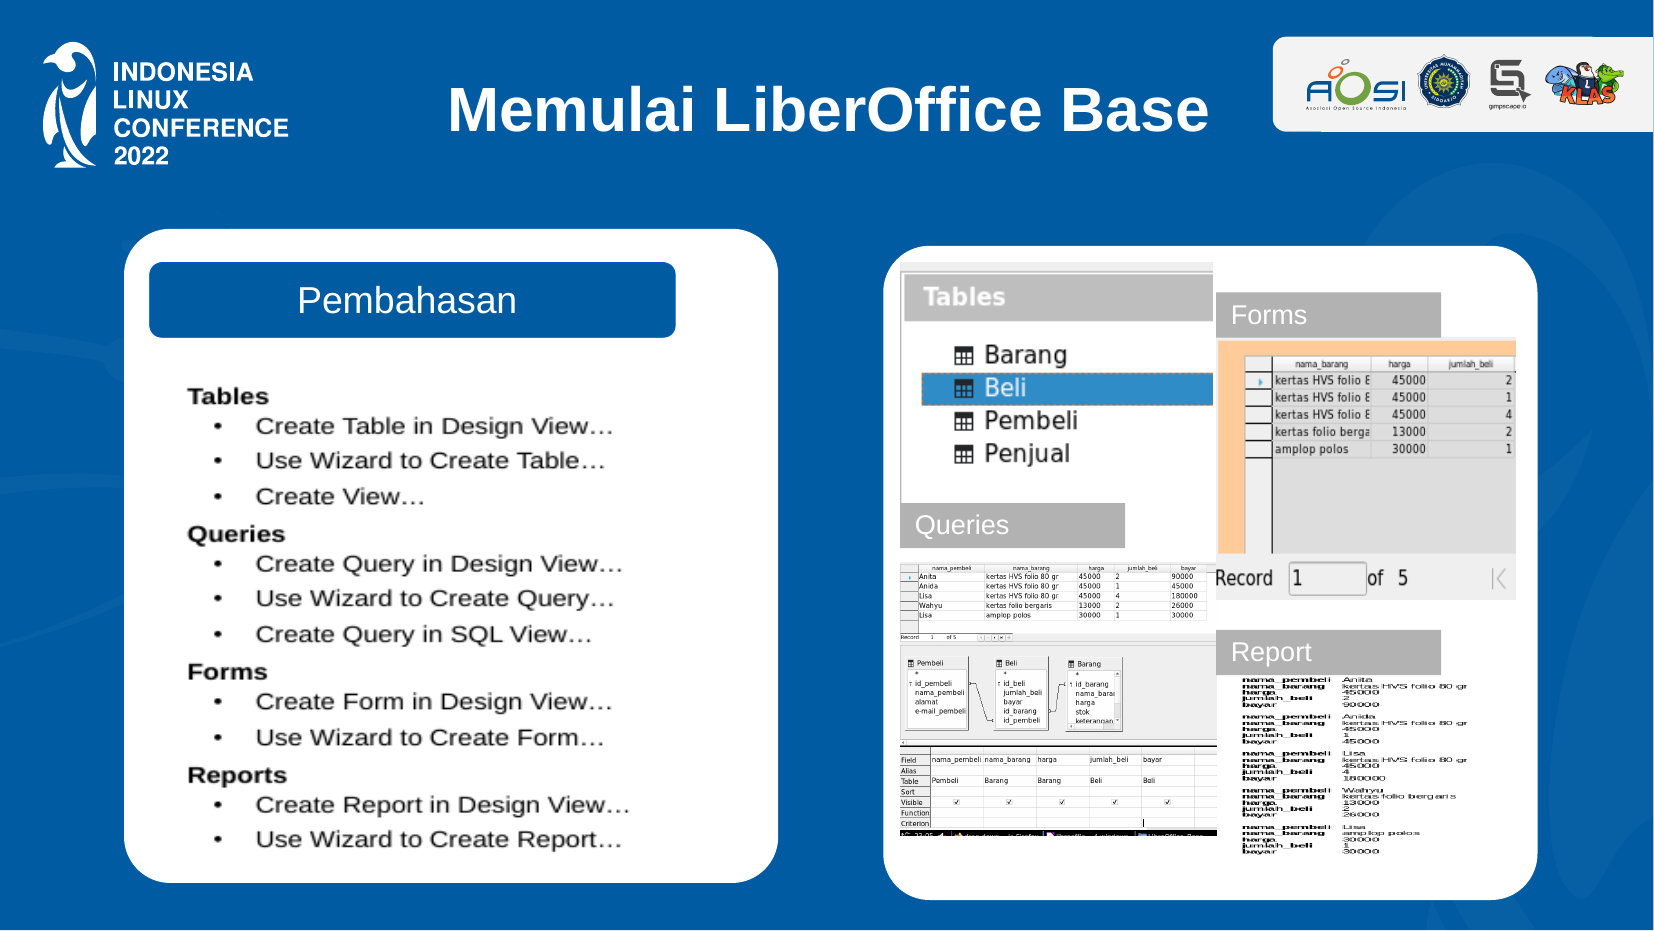

# Memulai LiberOffice Base
Pembahasan
Forms
Queries
Report